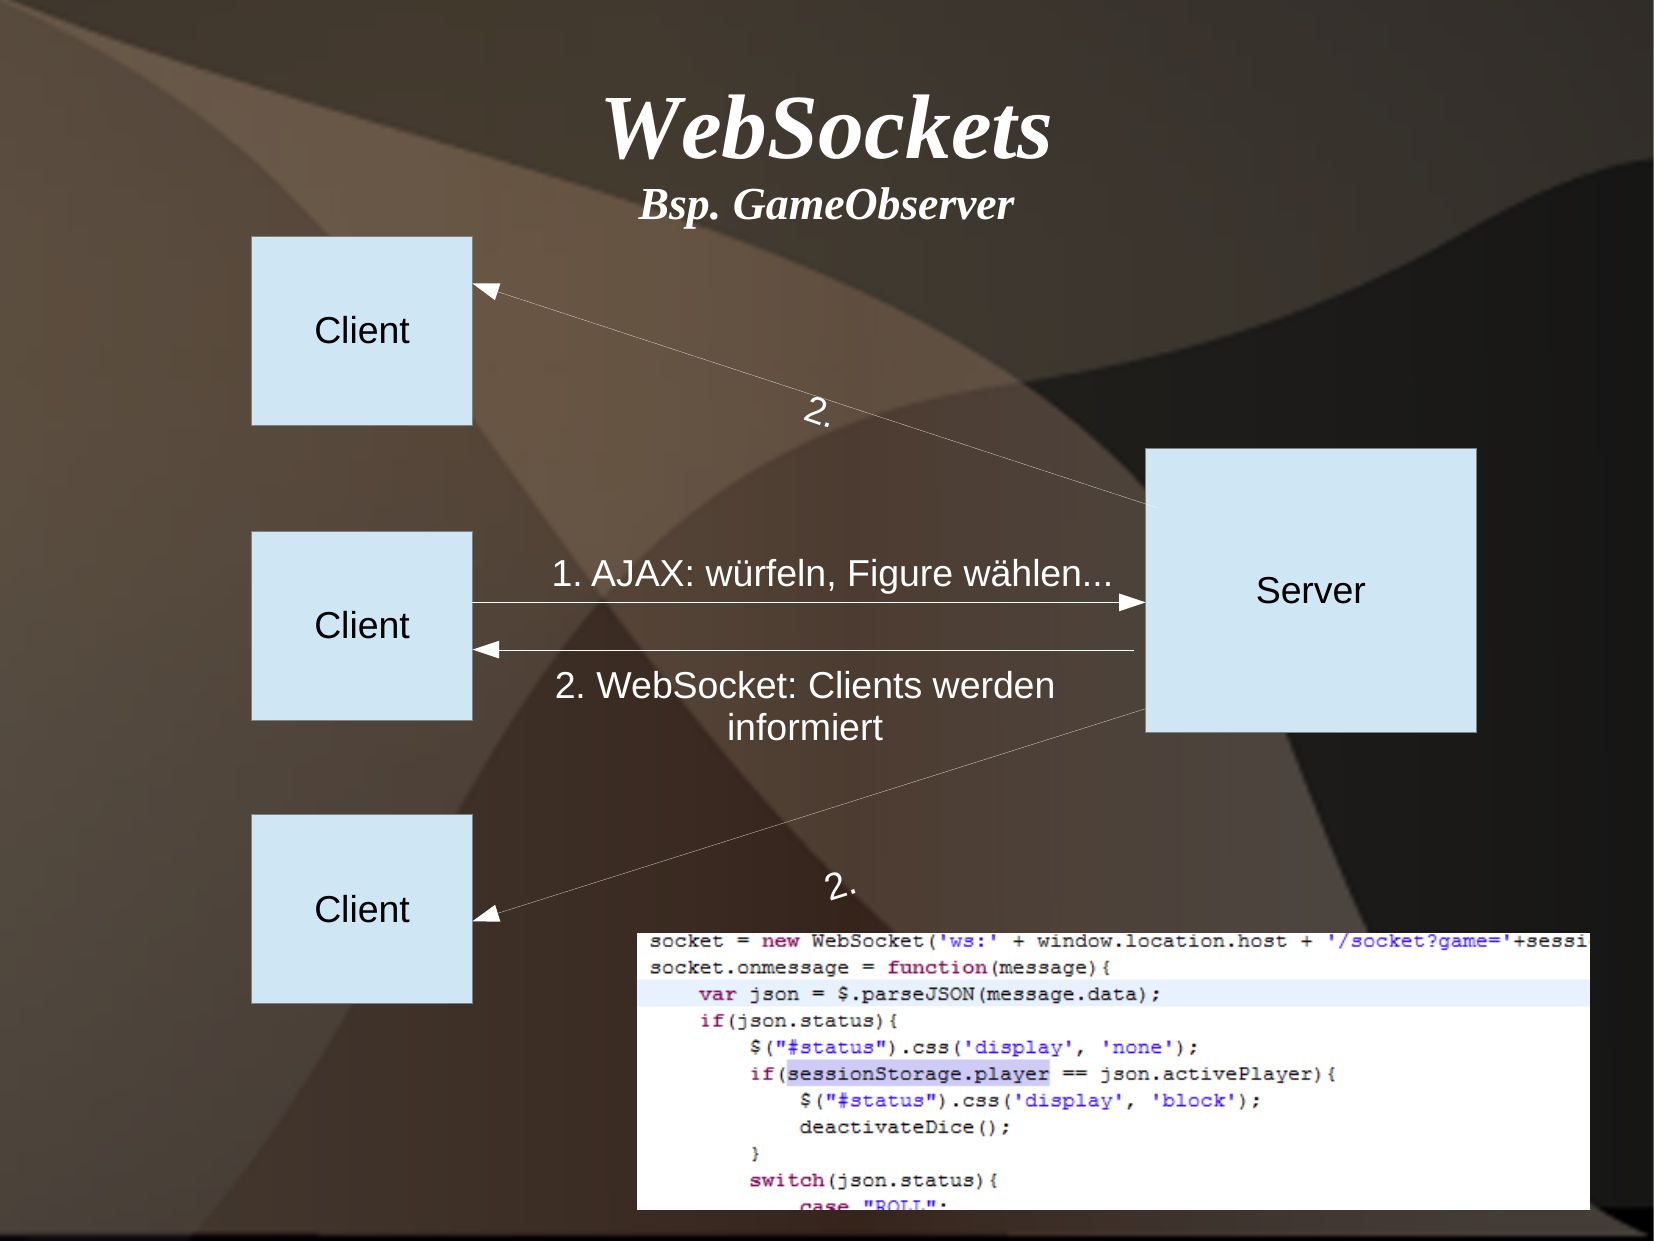

# WebSockets Bsp. GameObserver
Client
2.
Server
Client
1. AJAX: würfeln, Figure wählen...
2. WebSocket: Clients werden informiert
2.
Client